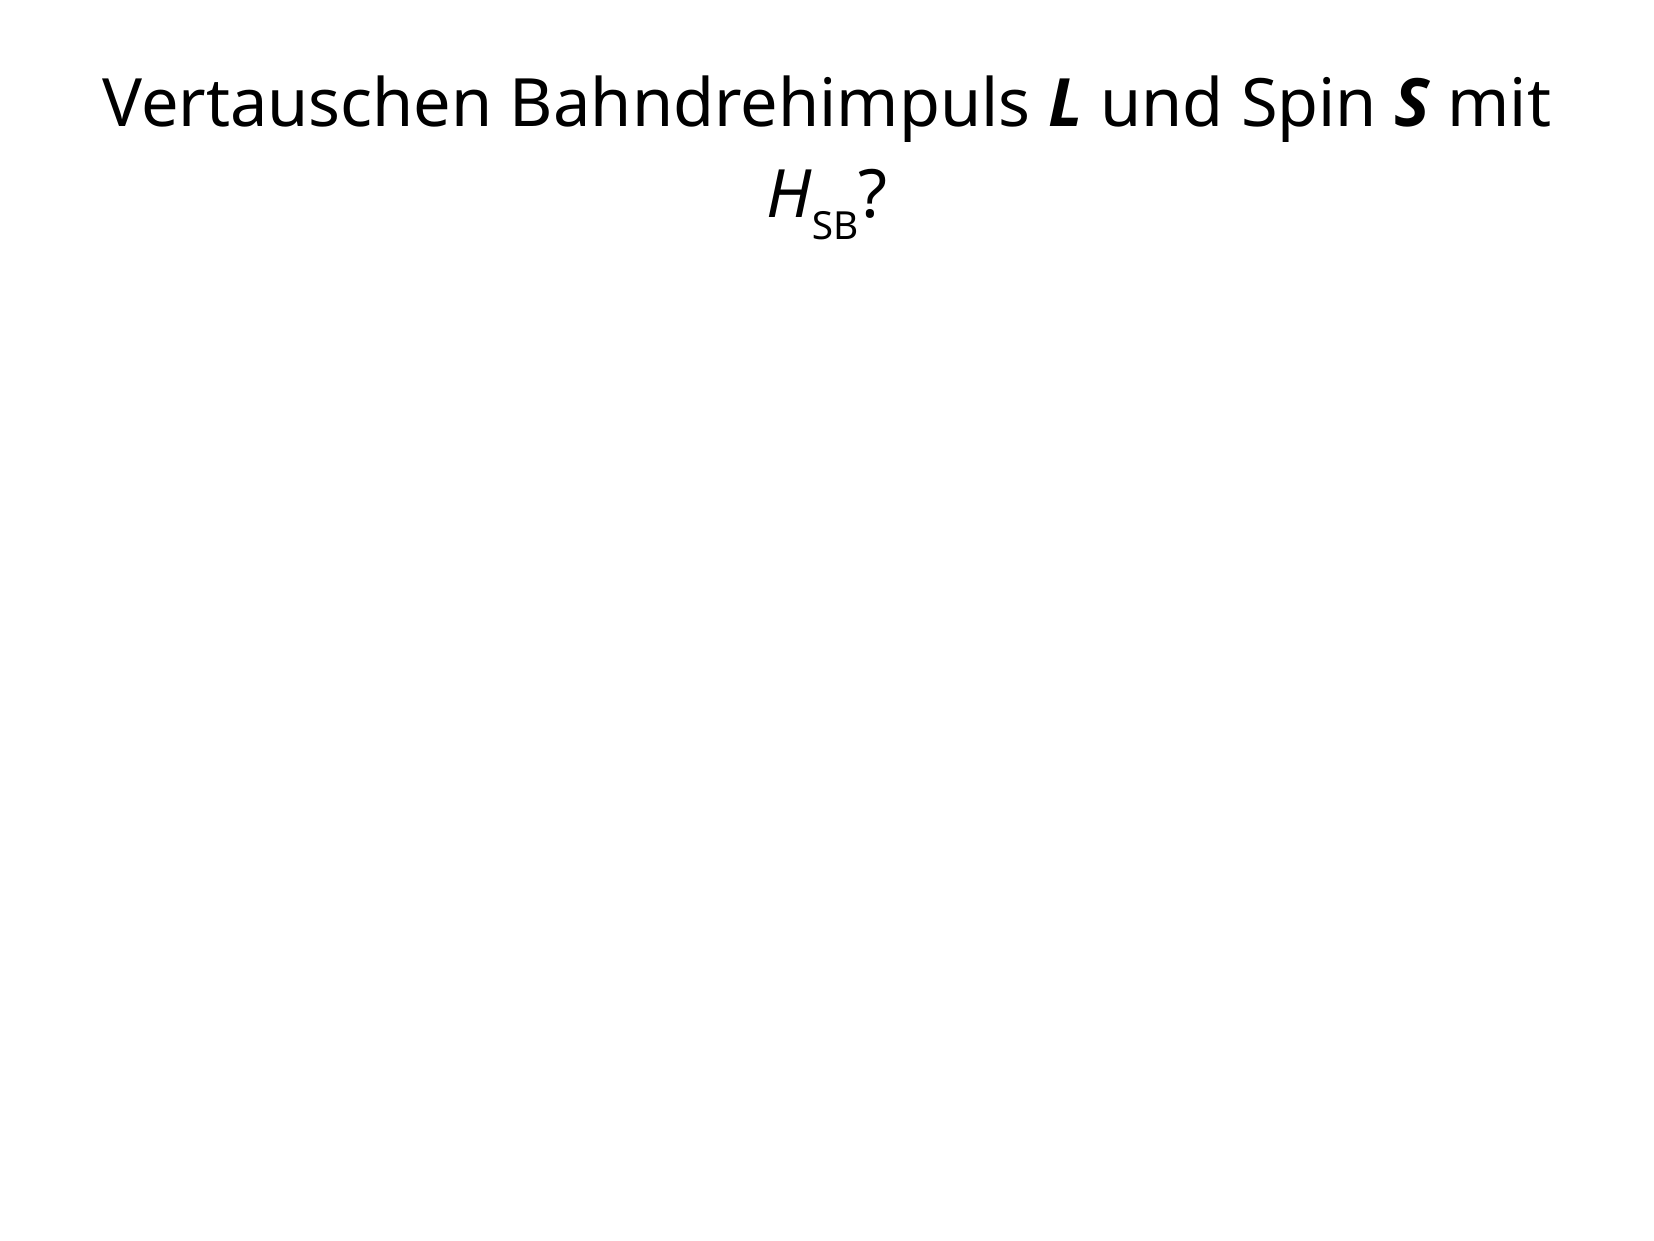

# Vertauschen Bahndrehimpuls L und Spin S mit HSB?